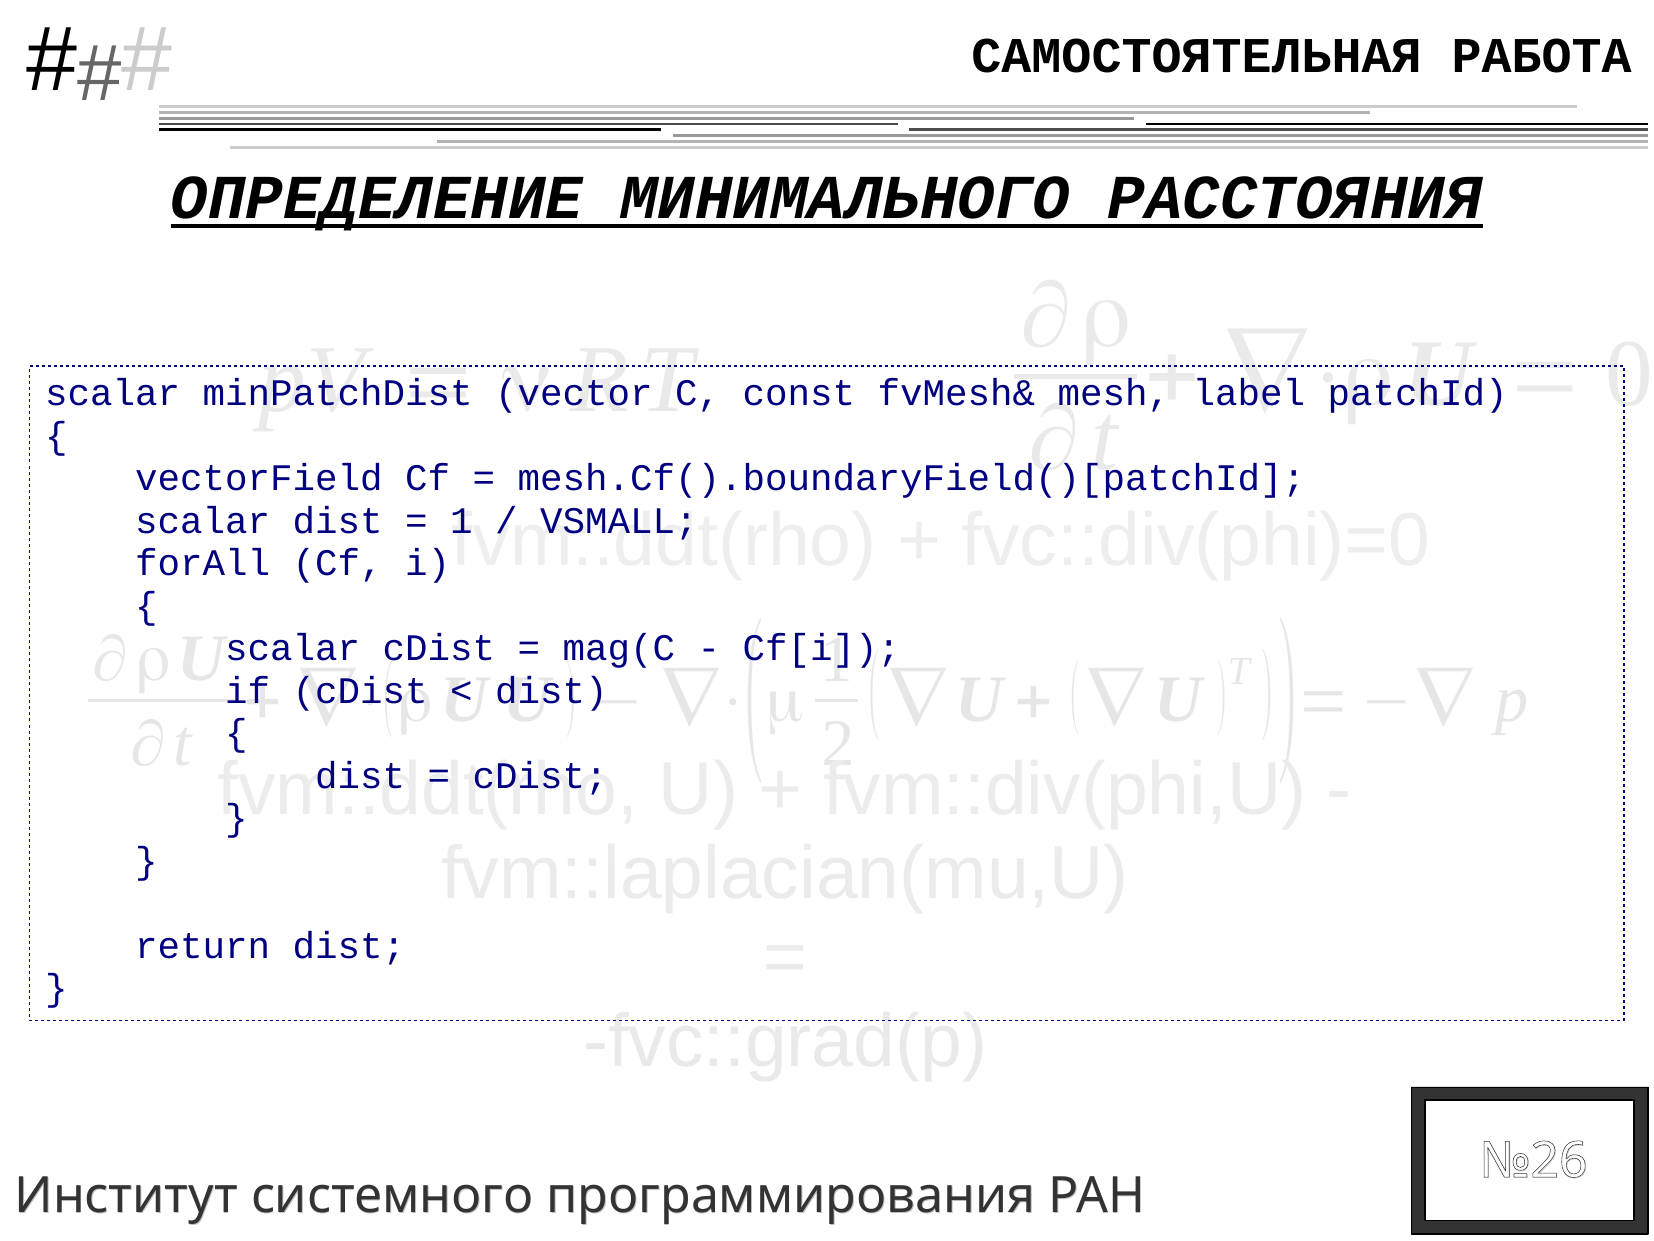

# ОПРЕДЕЛЕНИЕ МИНИМАЛЬНОГО РАССТОЯНИЯ
scalar minPatchDist (vector C, const fvMesh& mesh, label patchId)
{
 vectorField Cf = mesh.Cf().boundaryField()[patchId];
 scalar dist = 1 / VSMALL;
 forAll (Cf, i)
 {
 scalar cDist = mag(C - Cf[i]);
 if (cDist < dist)
 {
 dist = cDist;
 }
 }
 return dist;
}